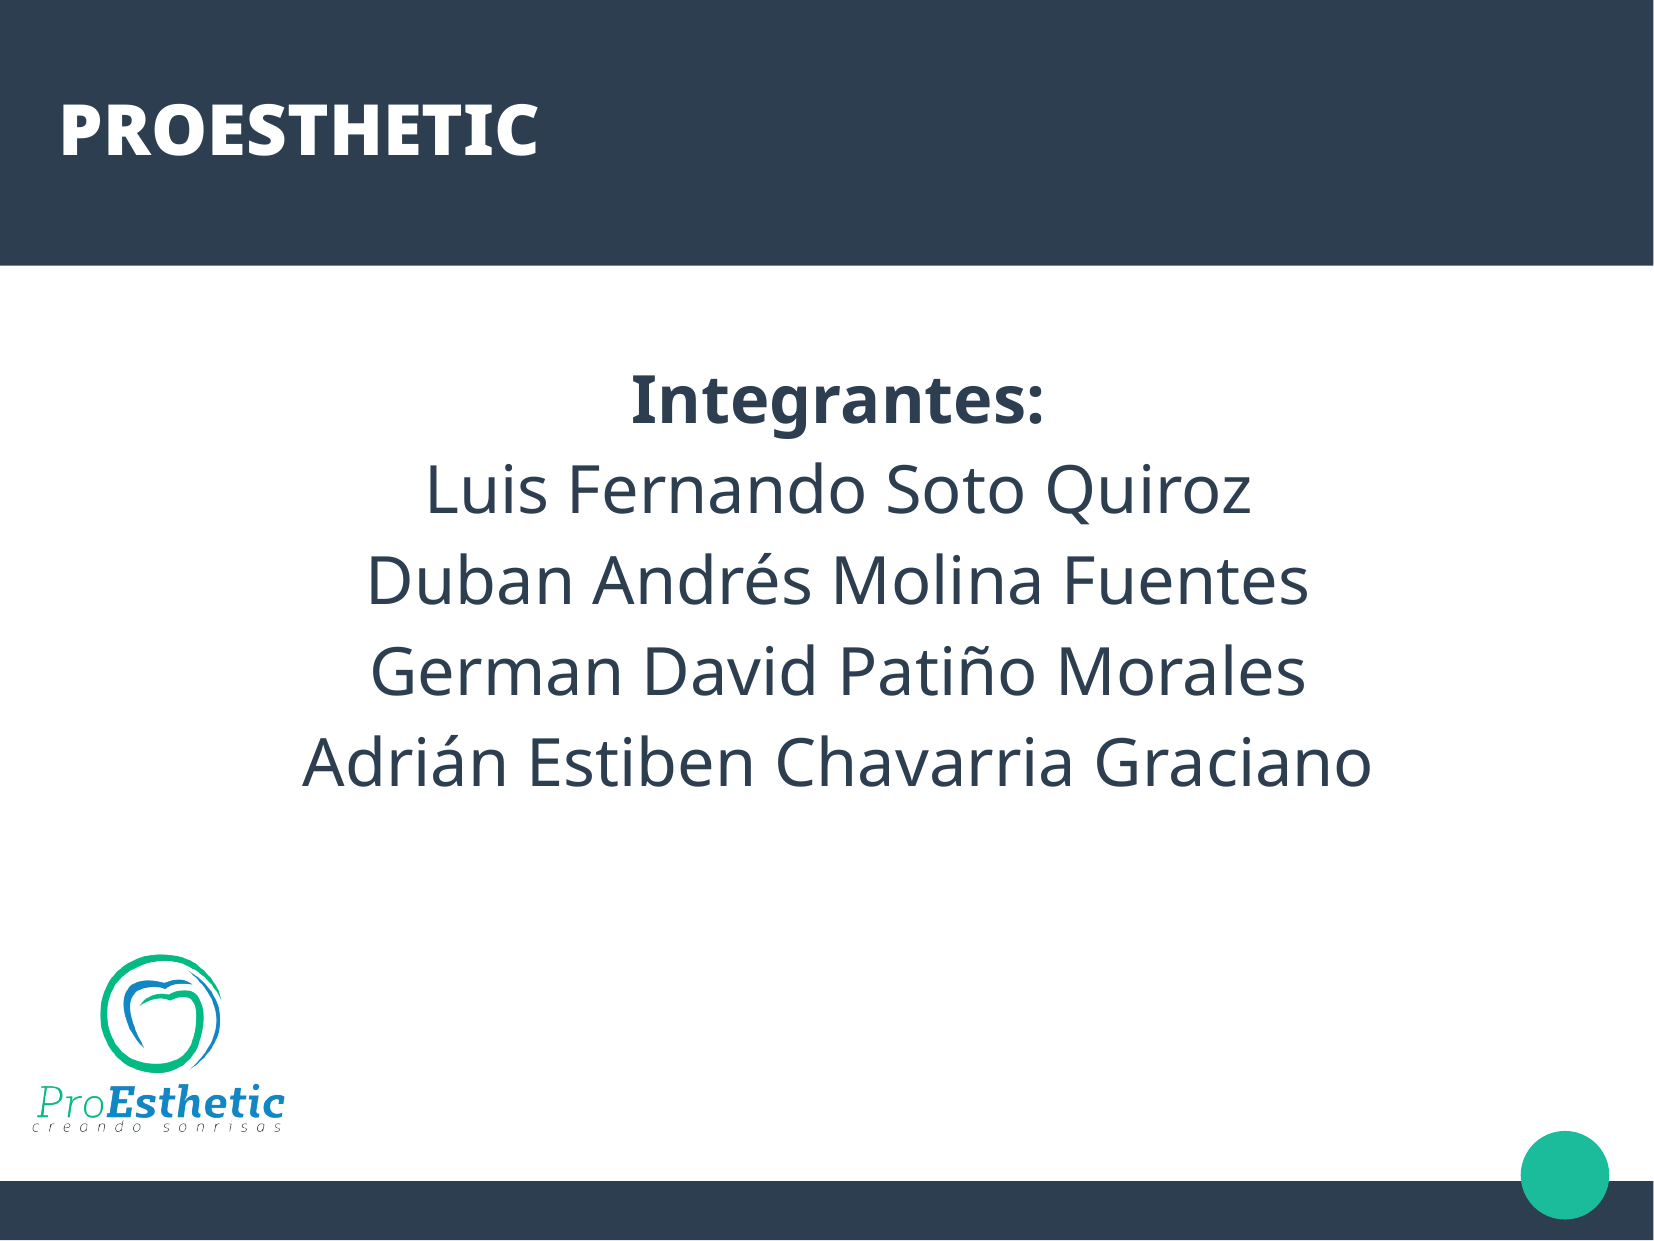

# PROESTHETIC
Integrantes:
Luis Fernando Soto Quiroz
Duban Andrés Molina Fuentes
German David Patiño Morales
Adrián Estiben Chavarria Graciano